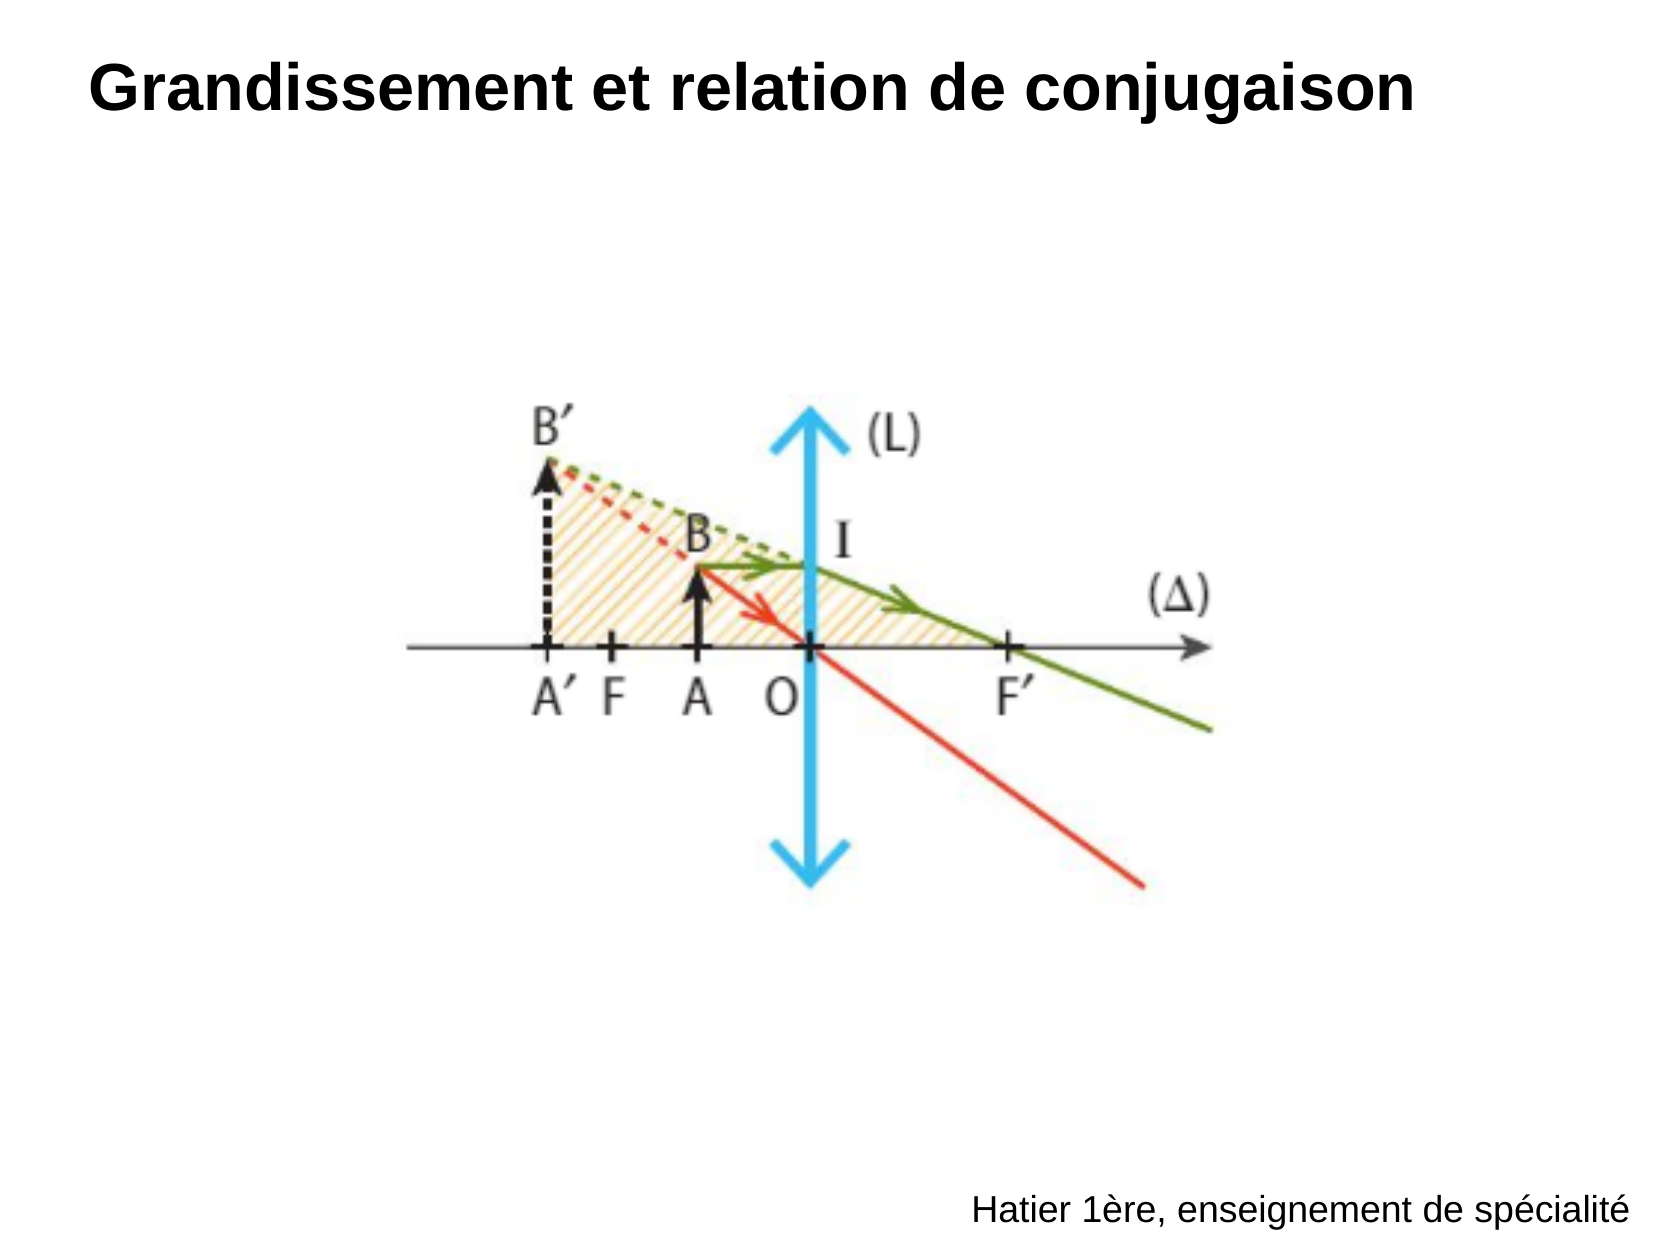

Grandissement et relation de conjugaison
Hatier 1ère, enseignement de spécialité